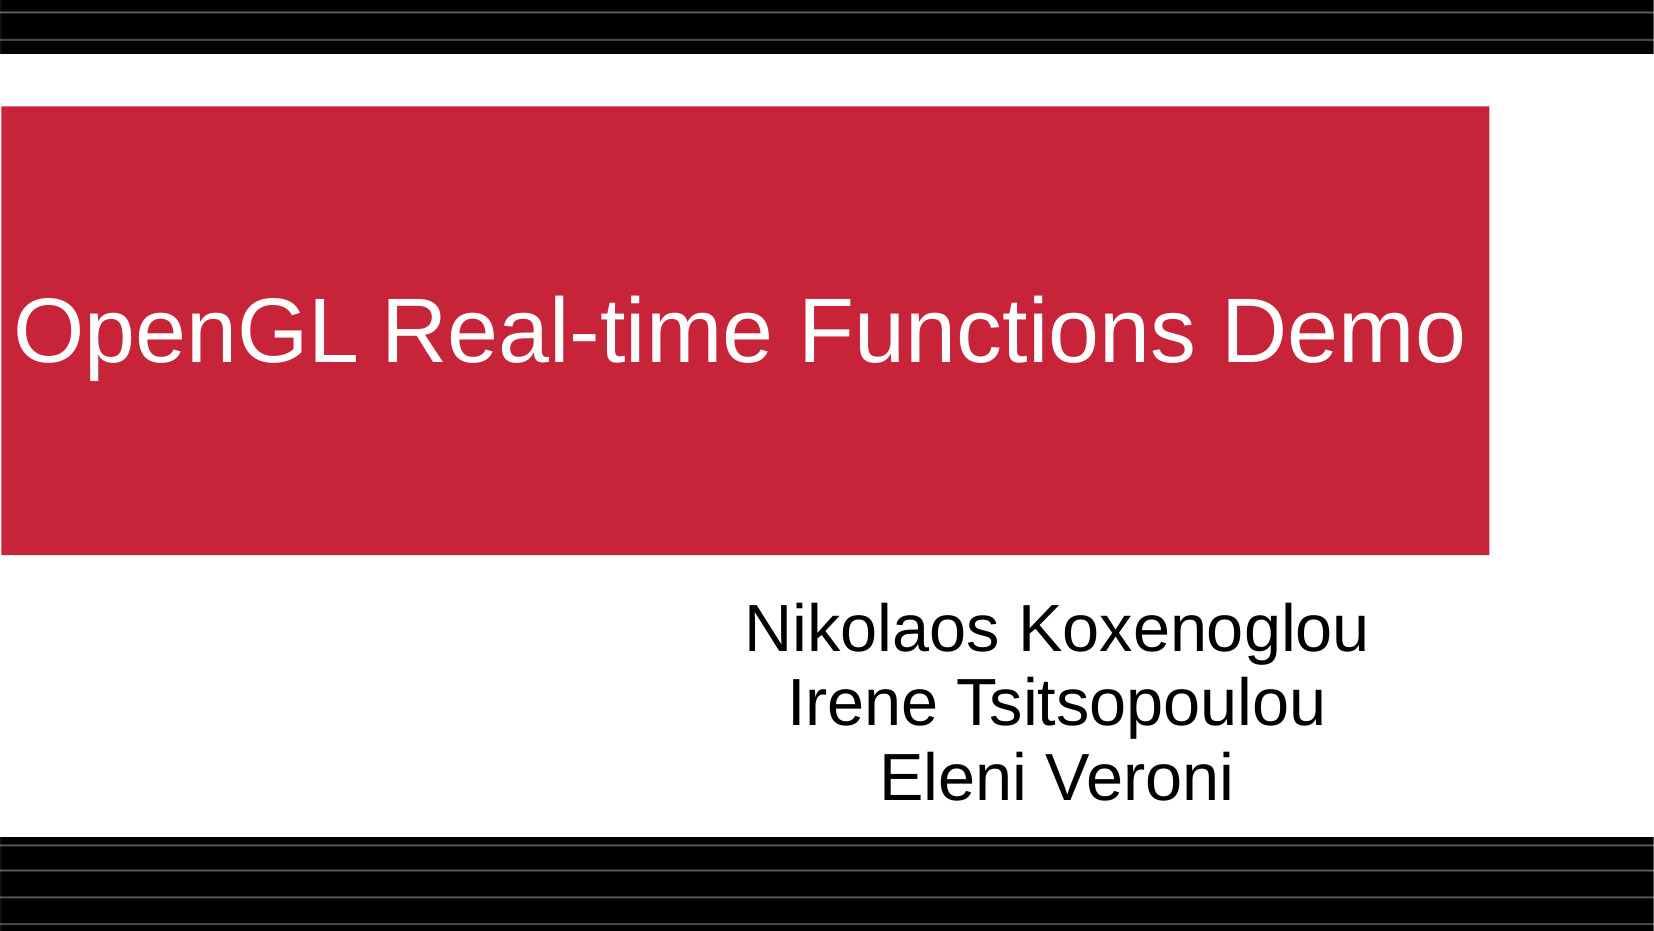

# OpenGL Real-time Functions Demo
Nikolaos Koxenoglou
Irene Tsitsopoulou
Eleni Veroni